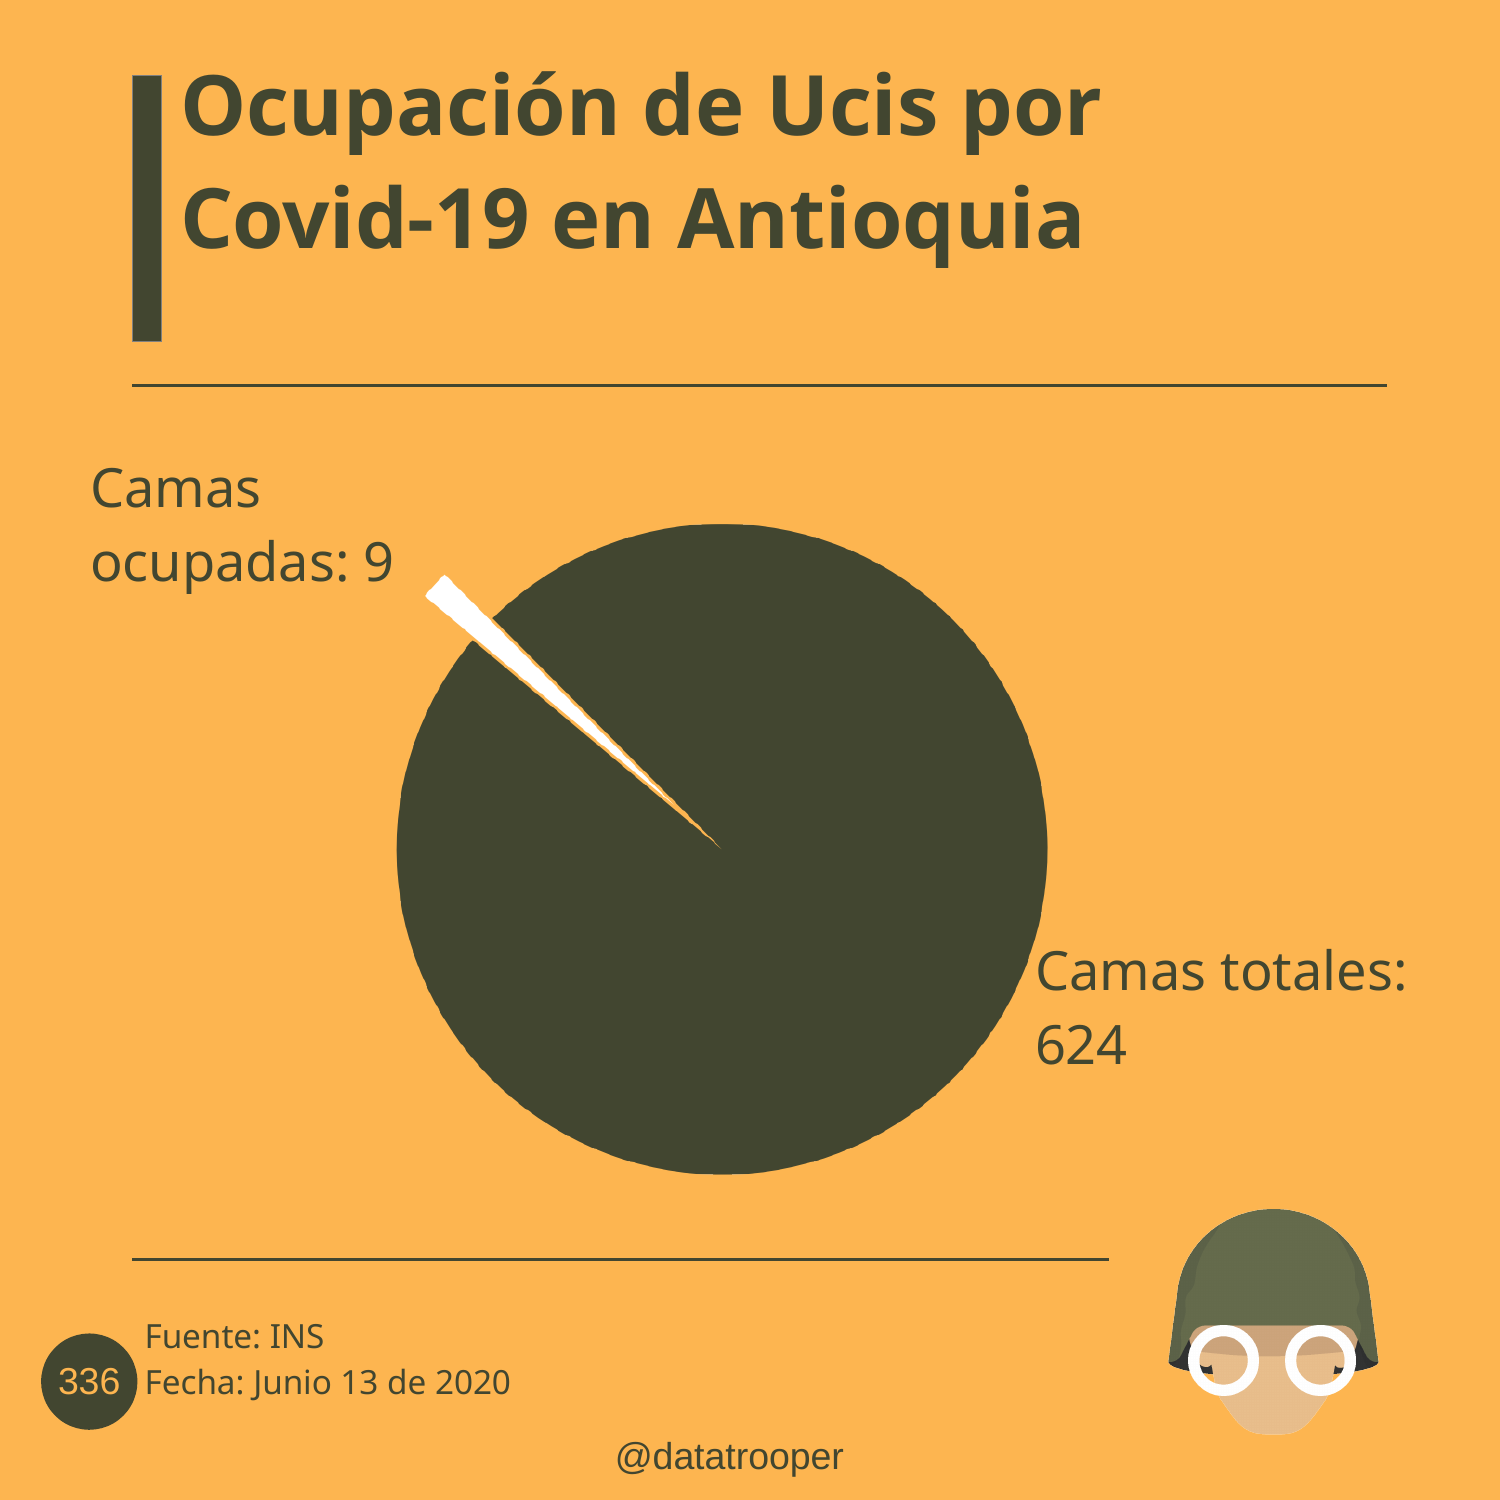

# Ocupación de Ucis por Covid-19 en Antioquia
Camas ocupadas: 9
Camas totales: 624